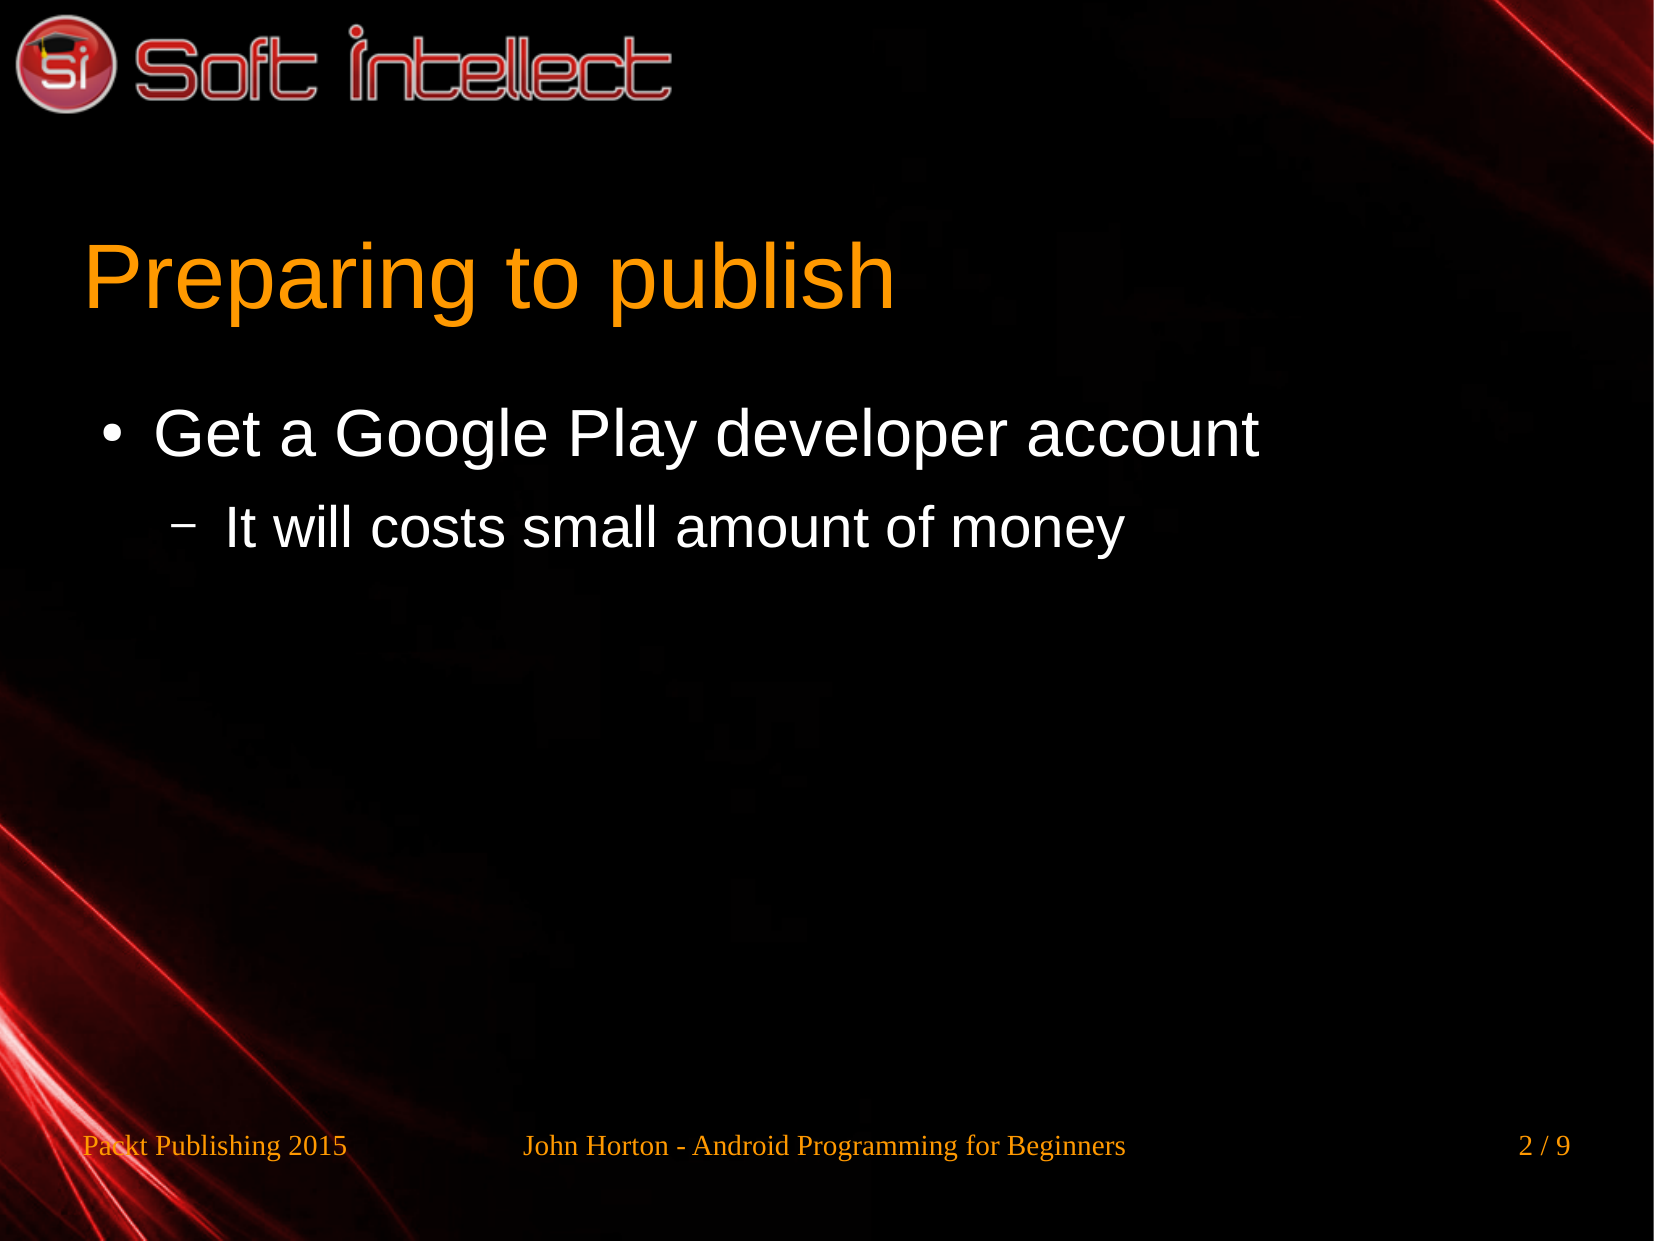

# Preparing to publish
Get a Google Play developer account
It will costs small amount of money
Packt Publishing 2015
John Horton - Android Programming for Beginners
2